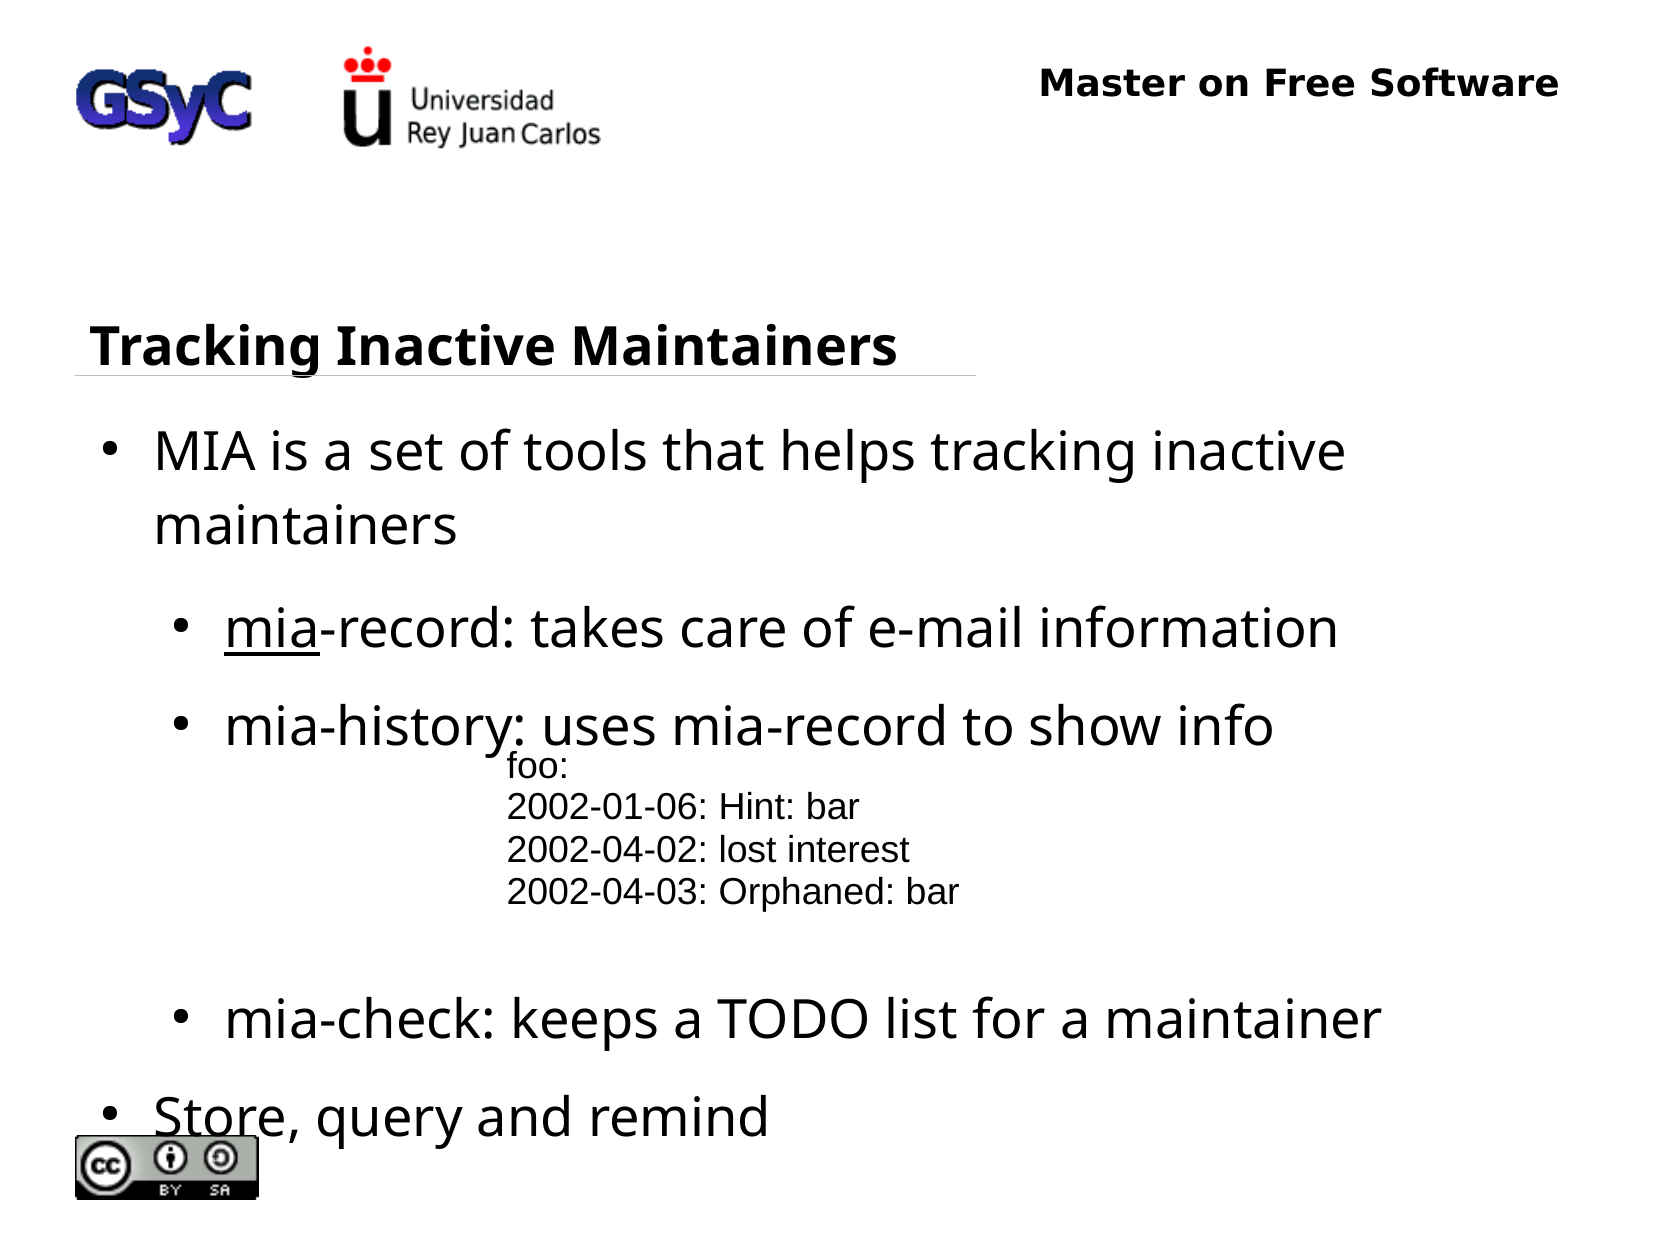

Tracking Inactive Maintainers
# MIA is a set of tools that helps tracking inactive maintainers
mia-record: takes care of e-mail information
mia-history: uses mia-record to show info
mia-check: keeps a TODO list for a maintainer
Store, query and remind
foo:
2002-01-06: Hint: bar
2002-04-02: lost interest
2002-04-03: Orphaned: bar